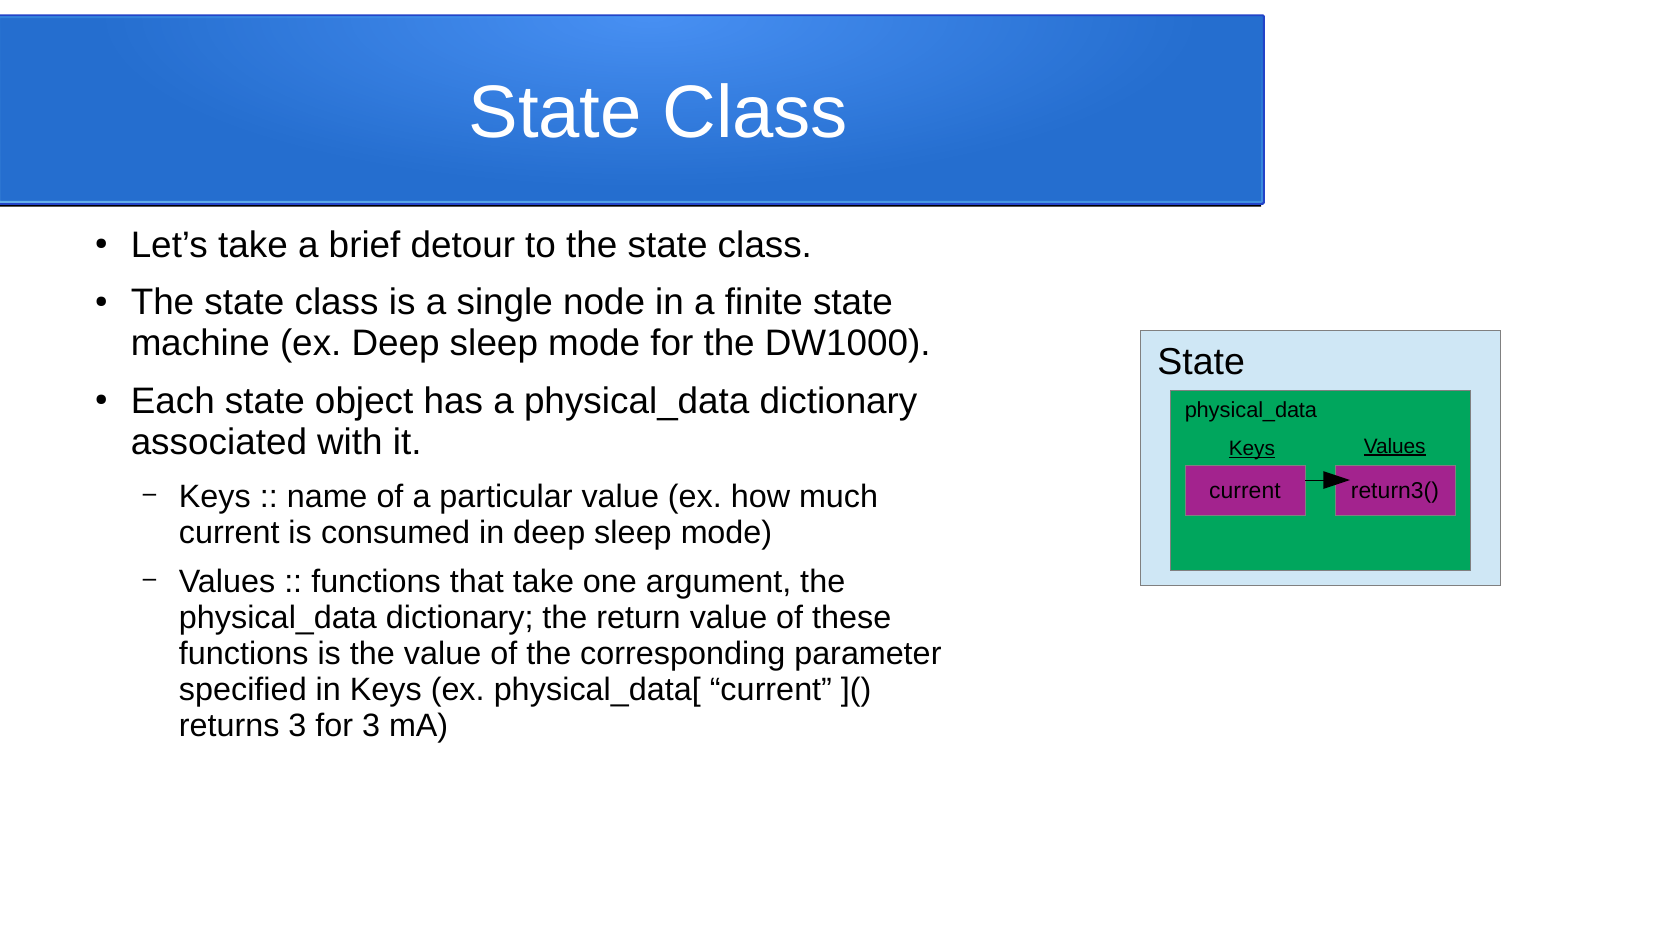

# State Class
Let’s take a brief detour to the state class.
The state class is a single node in a finite state machine (ex. Deep sleep mode for the DW1000).
Each state object has a physical_data dictionary associated with it.
Keys :: name of a particular value (ex. how much current is consumed in deep sleep mode)
Values :: functions that take one argument, the physical_data dictionary; the return value of these functions is the value of the corresponding parameter specified in Keys (ex. physical_data[ “current” ]() returns 3 for 3 mA)
State
physical_data
Values
Keys
current
return3()